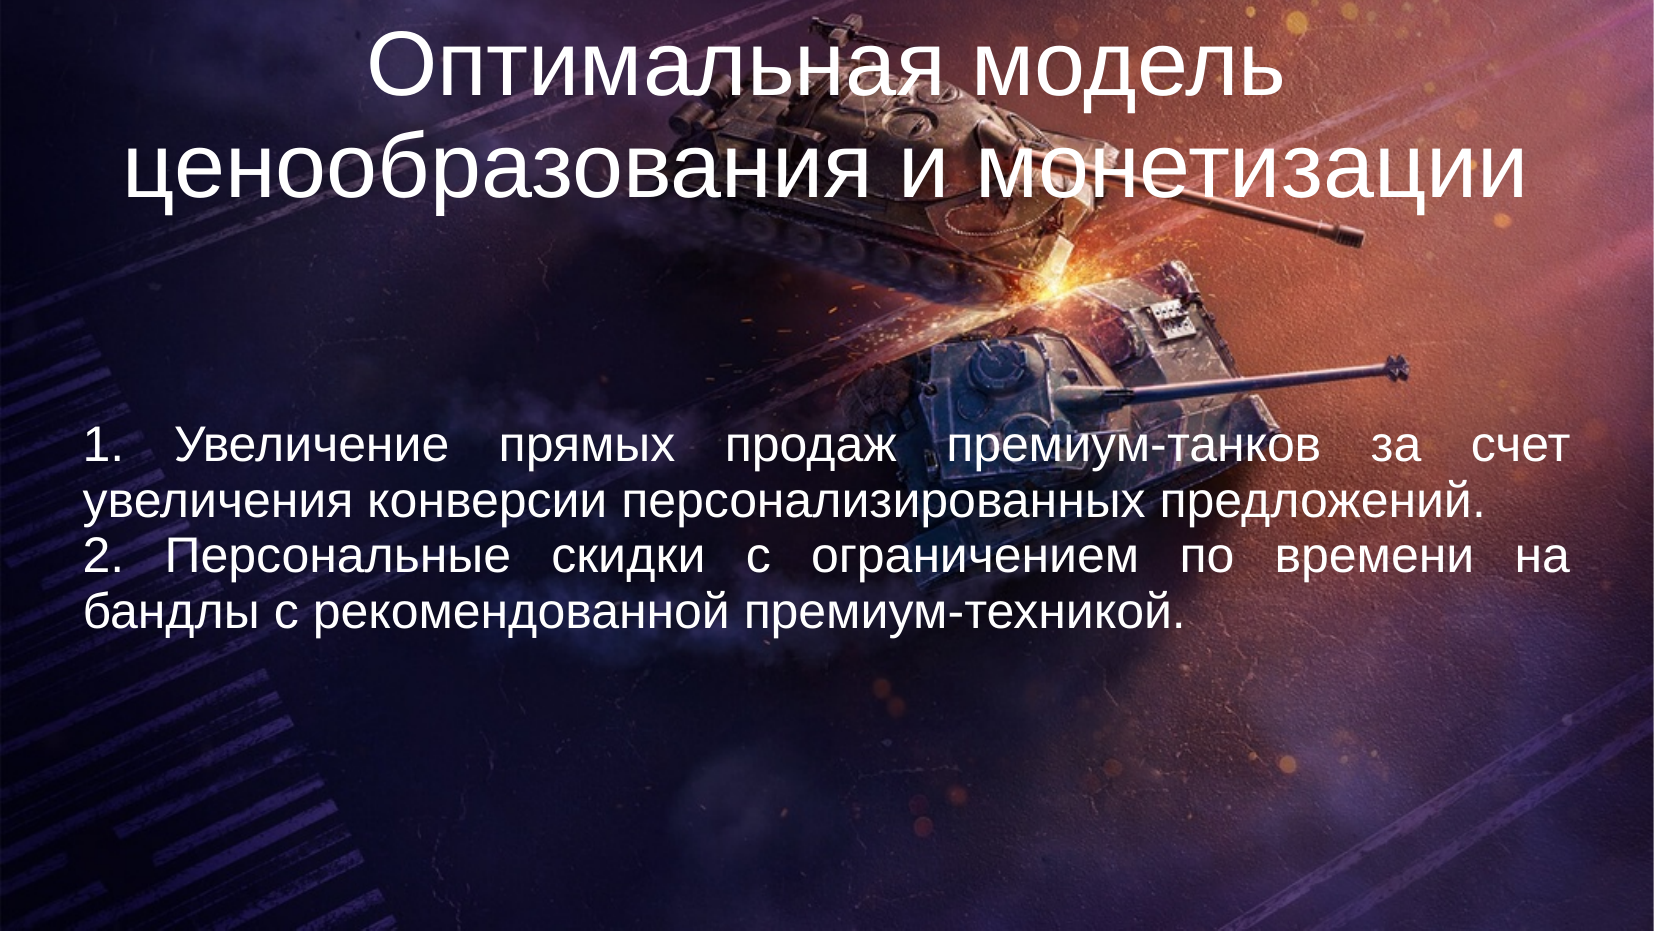

# Оптимальная модель ценообразования и монетизации
1. Увеличение прямых продаж премиум-танков за счет увеличения конверсии персонализированных предложений.
2. Персональные скидки с ограничением по времени на бандлы с рекомендованной премиум-техникой.